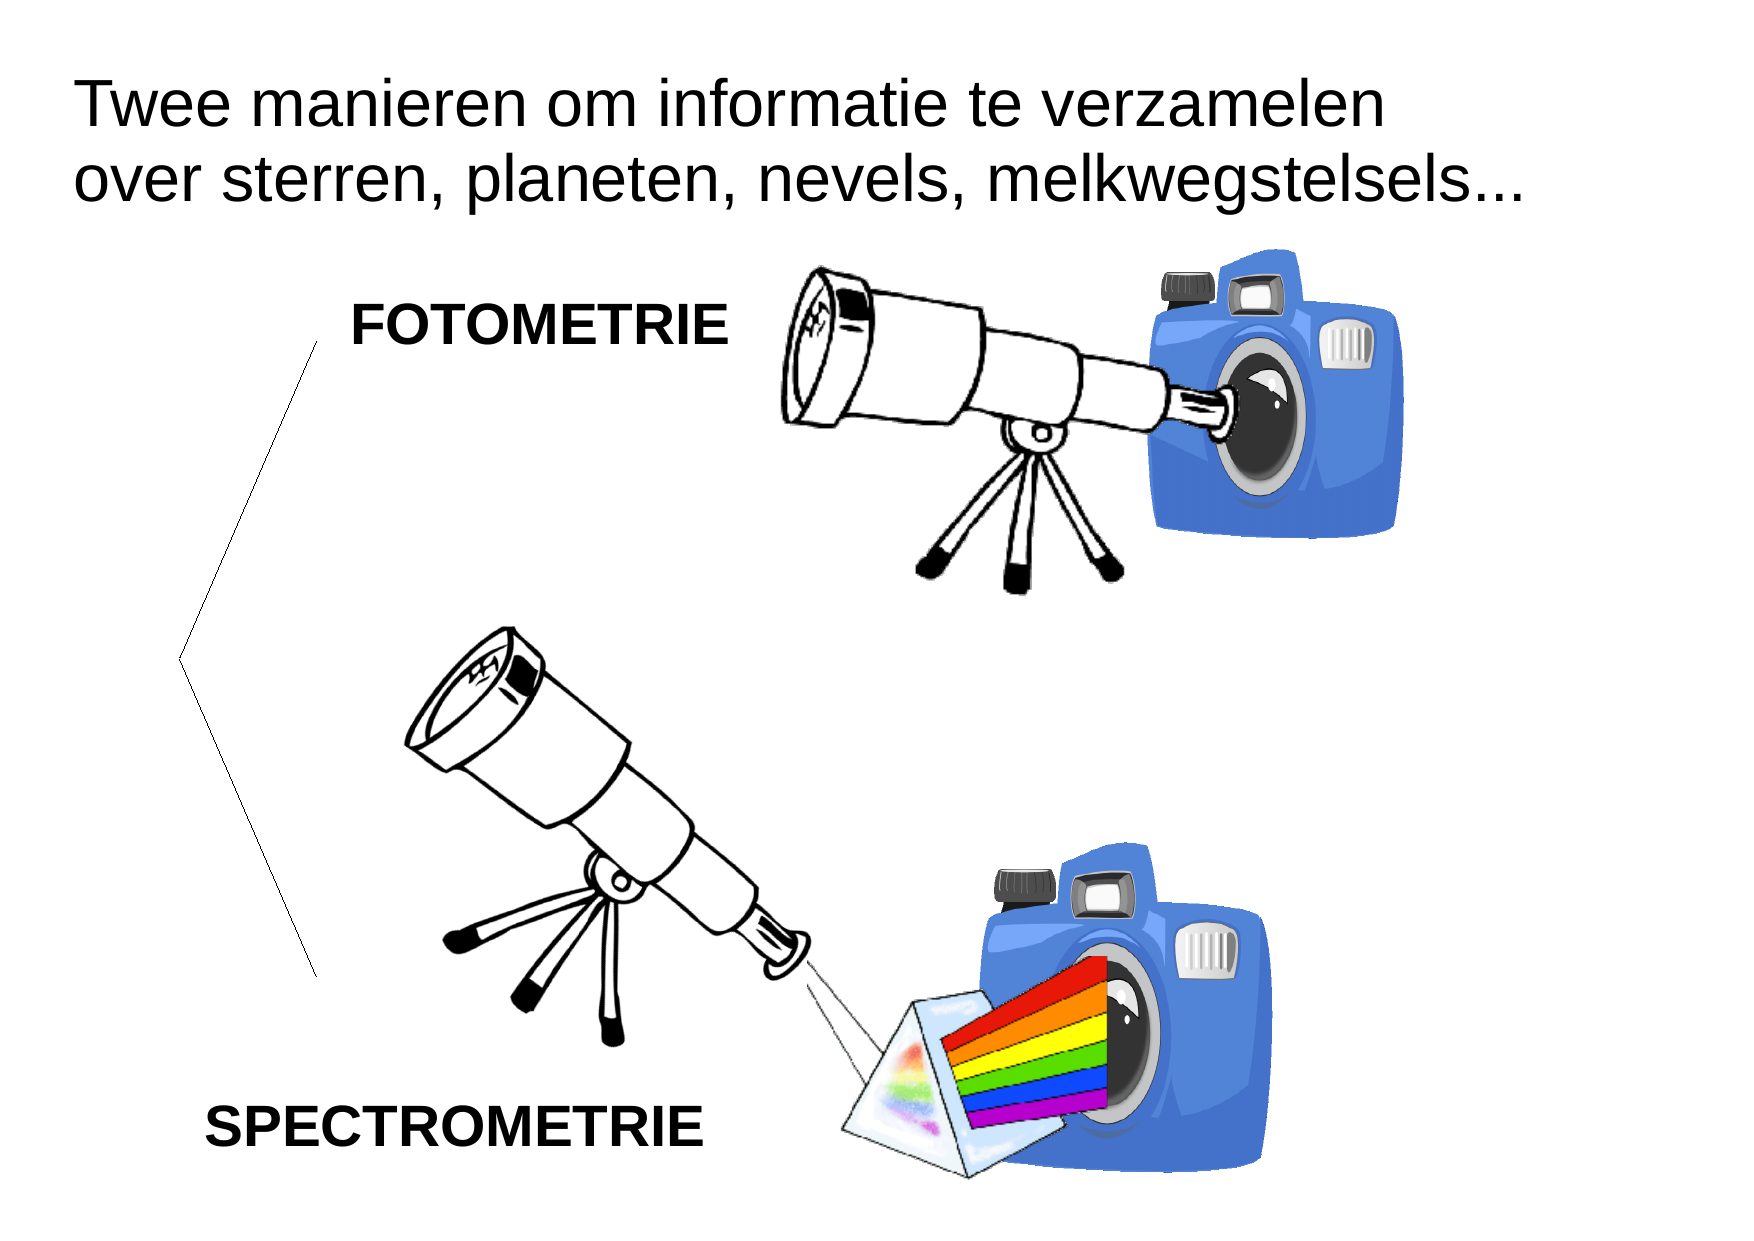

Twee manieren om informatie te verzamelen
over sterren, planeten, nevels, melkwegstelsels...
FOTOMETRIE
SPECTROMETRIE